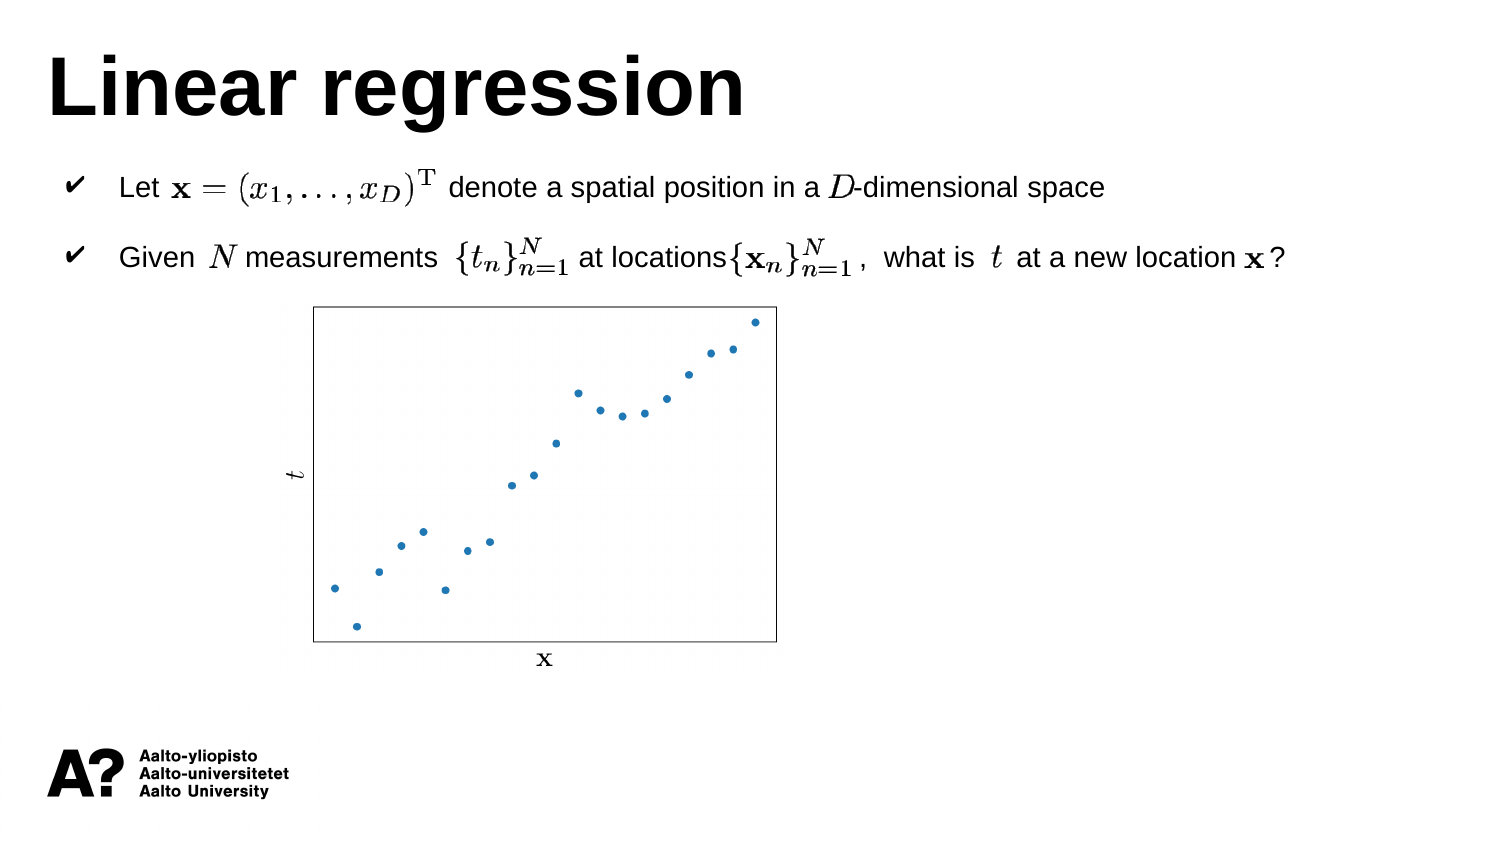

# Linear regression
Let denote a spatial position in a -dimensional space
Given measurements at locations , what is at a new location ?